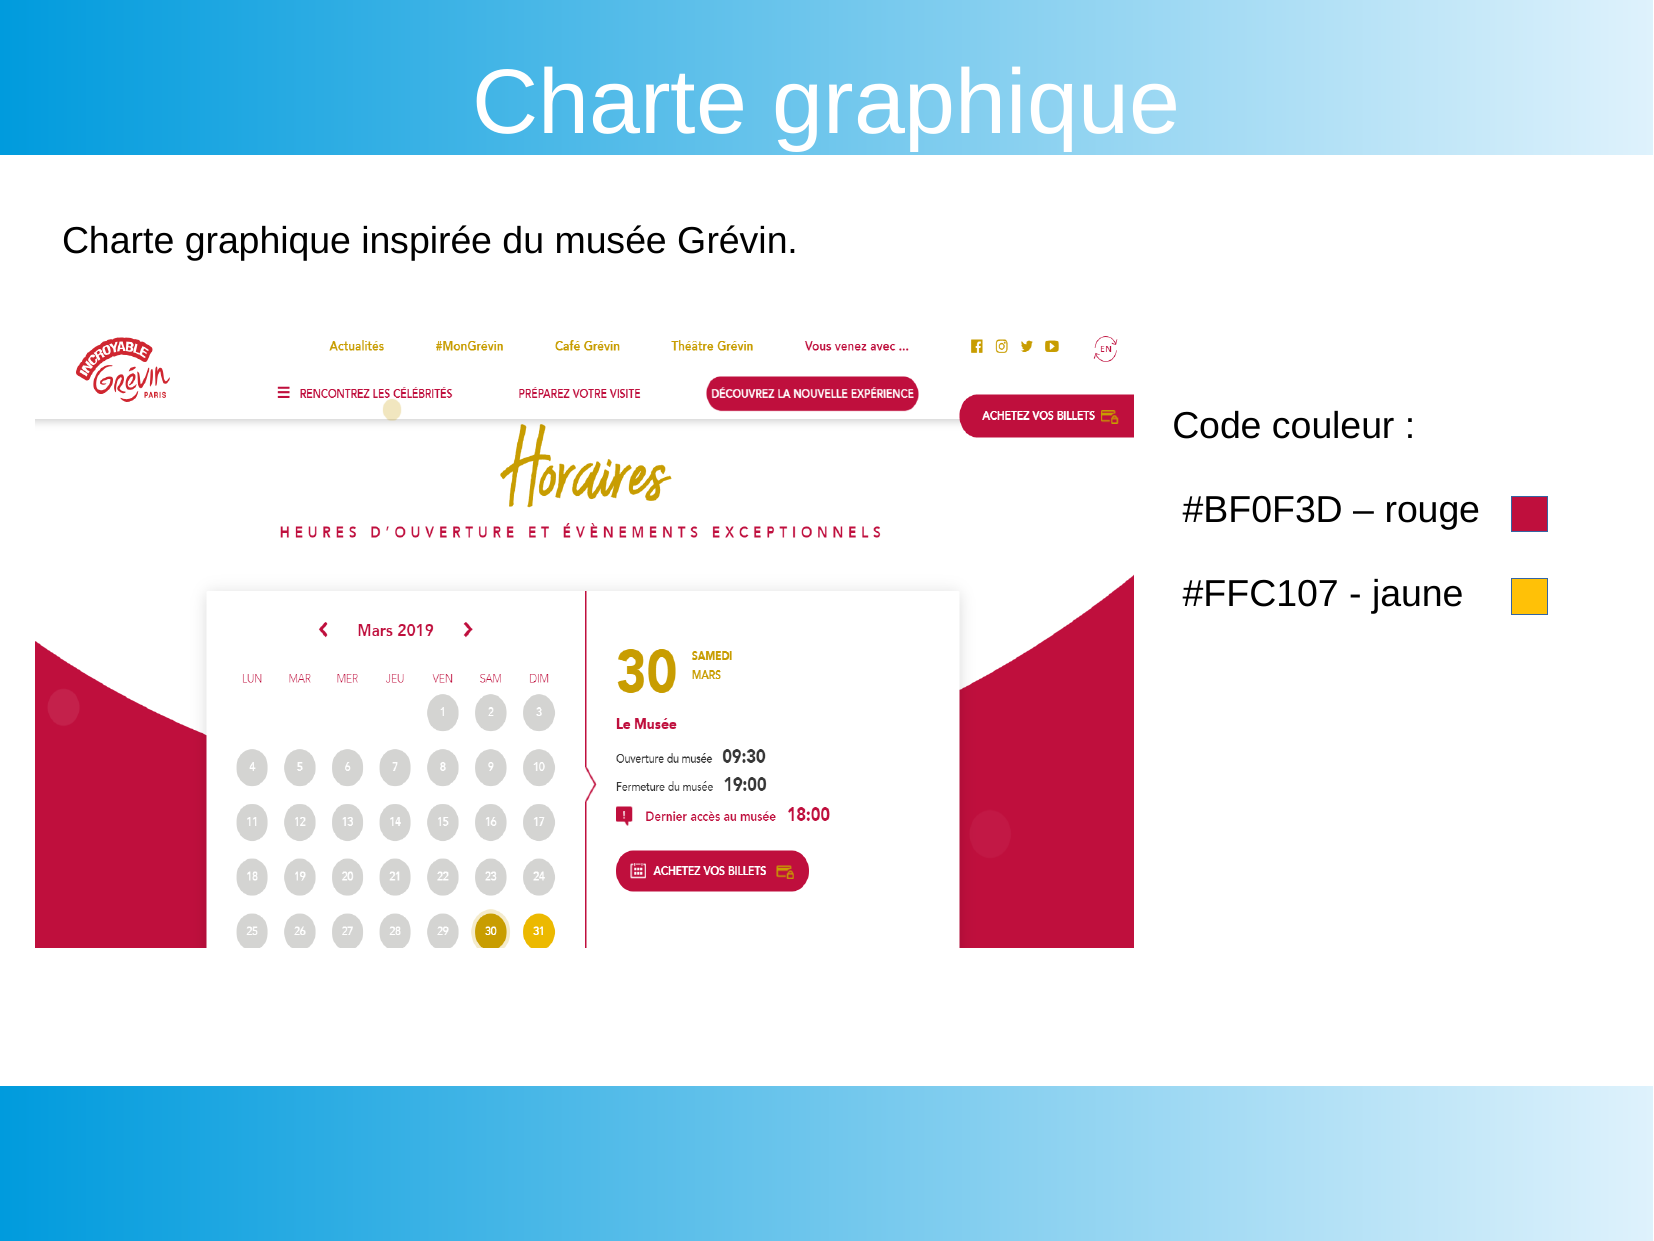

# Charte graphique
Charte graphique inspirée du musée Grévin.
Code couleur :
 #BF0F3D – rouge
 #FFC107 - jaune